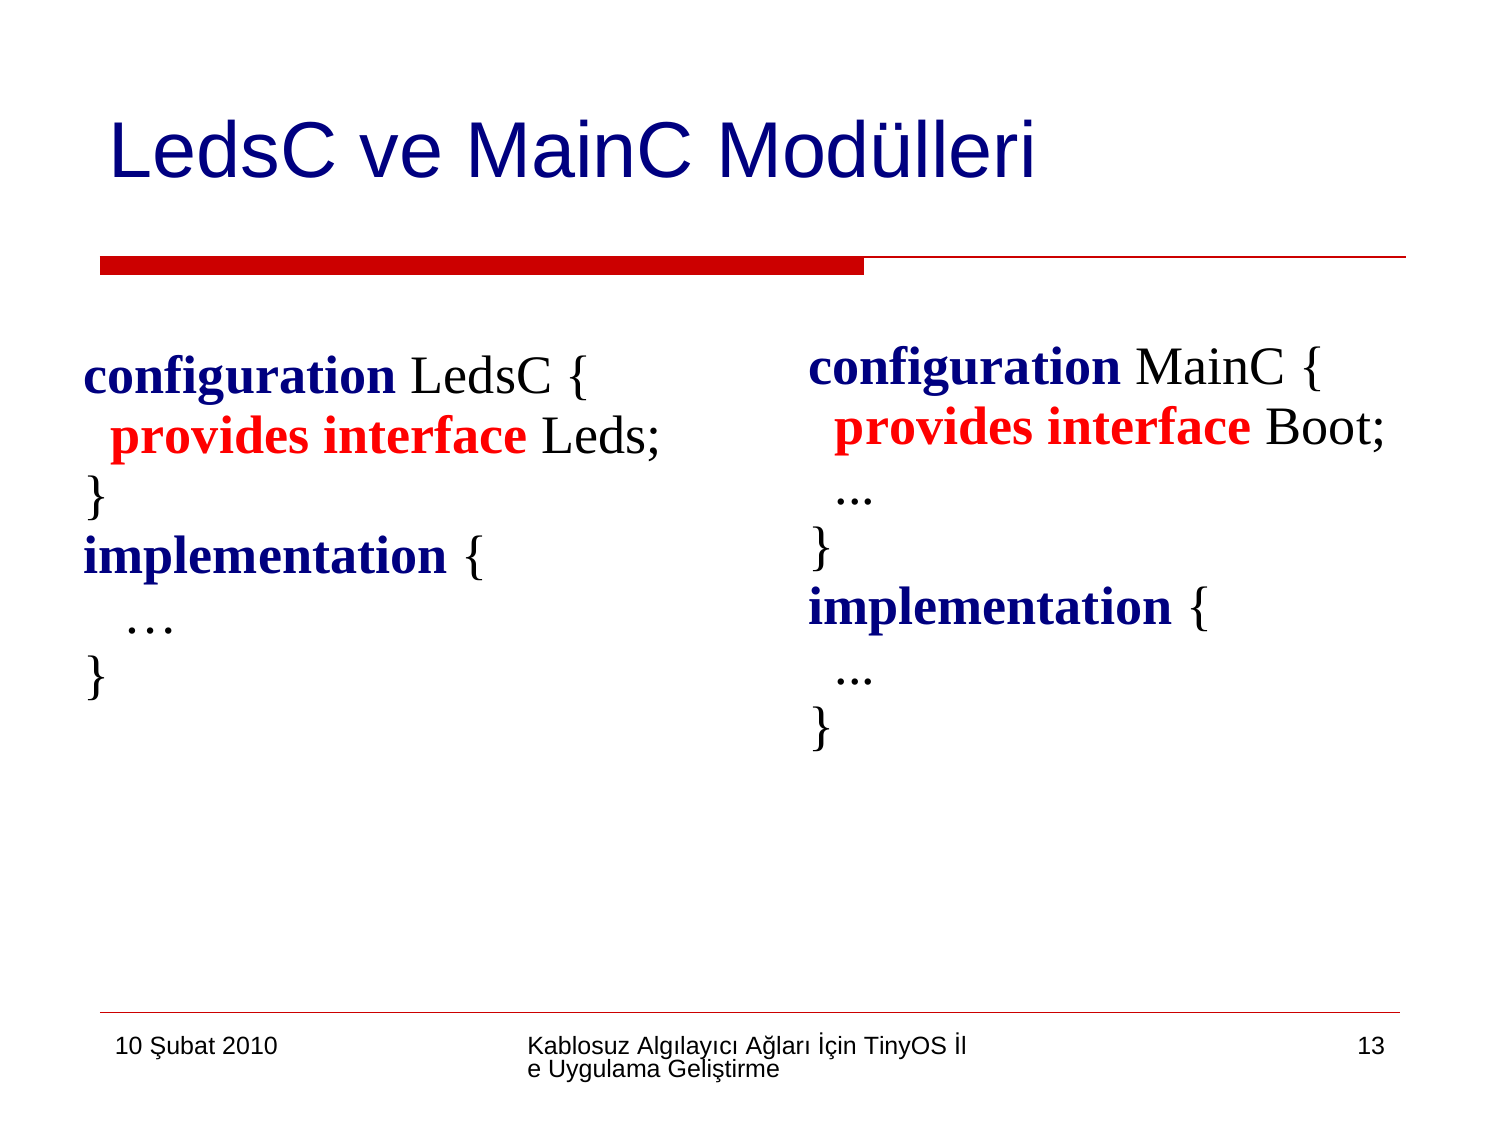

# LedsC ve MainC Modülleri
| configuration MainC { provides interface Boot; ... } implementation { ... } |
| --- |
| configuration LedsC { provides interface Leds; } implementation { … } |
| --- |
10 Şubat 2010
Kablosuz Algılayıcı Ağları İçin TinyOS İle Uygulama Geliştirme
13